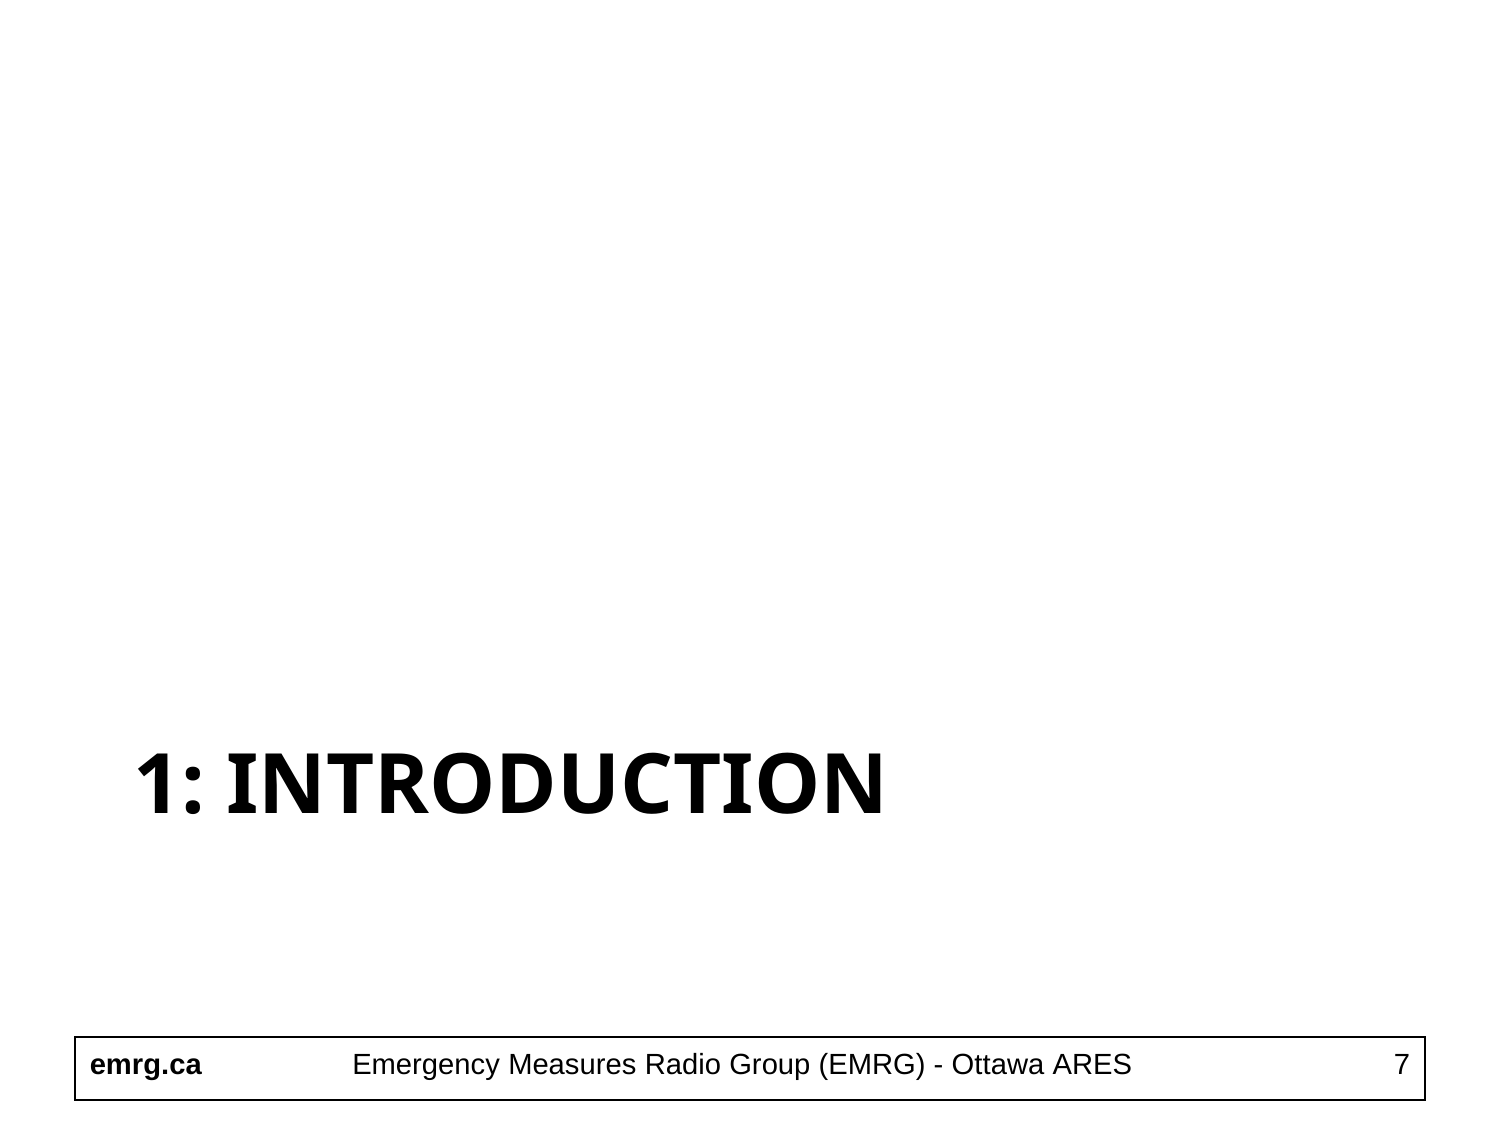

# 1: INTRODUCTION
Emergency Measures Radio Group (EMRG) - Ottawa ARES